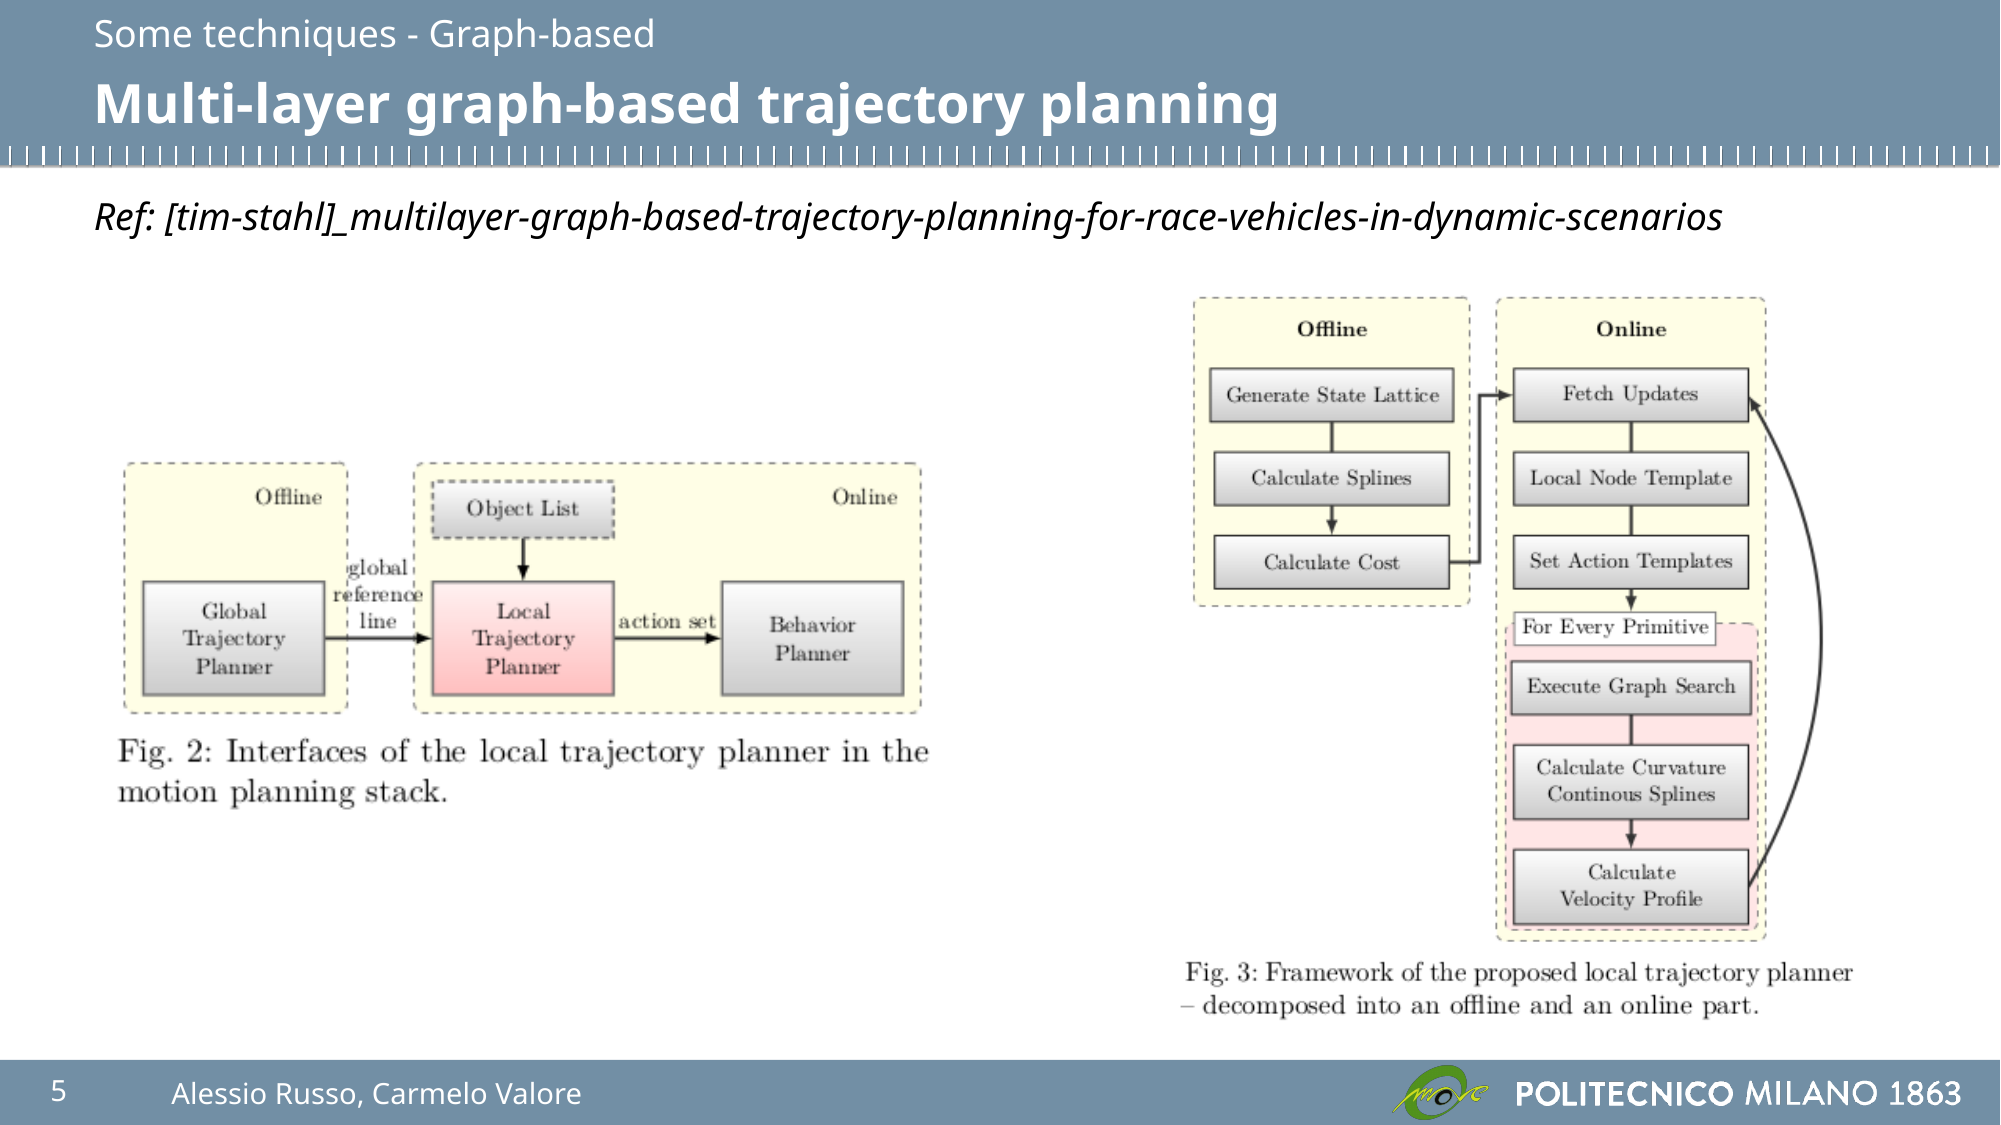

Some techniques - Graph-based
# Multi-layer graph-based trajectory planning
Ref: [tim-stahl]_multilayer-graph-based-trajectory-planning-for-race-vehicles-in-dynamic-scenarios
Alessio Russo, Carmelo Valore